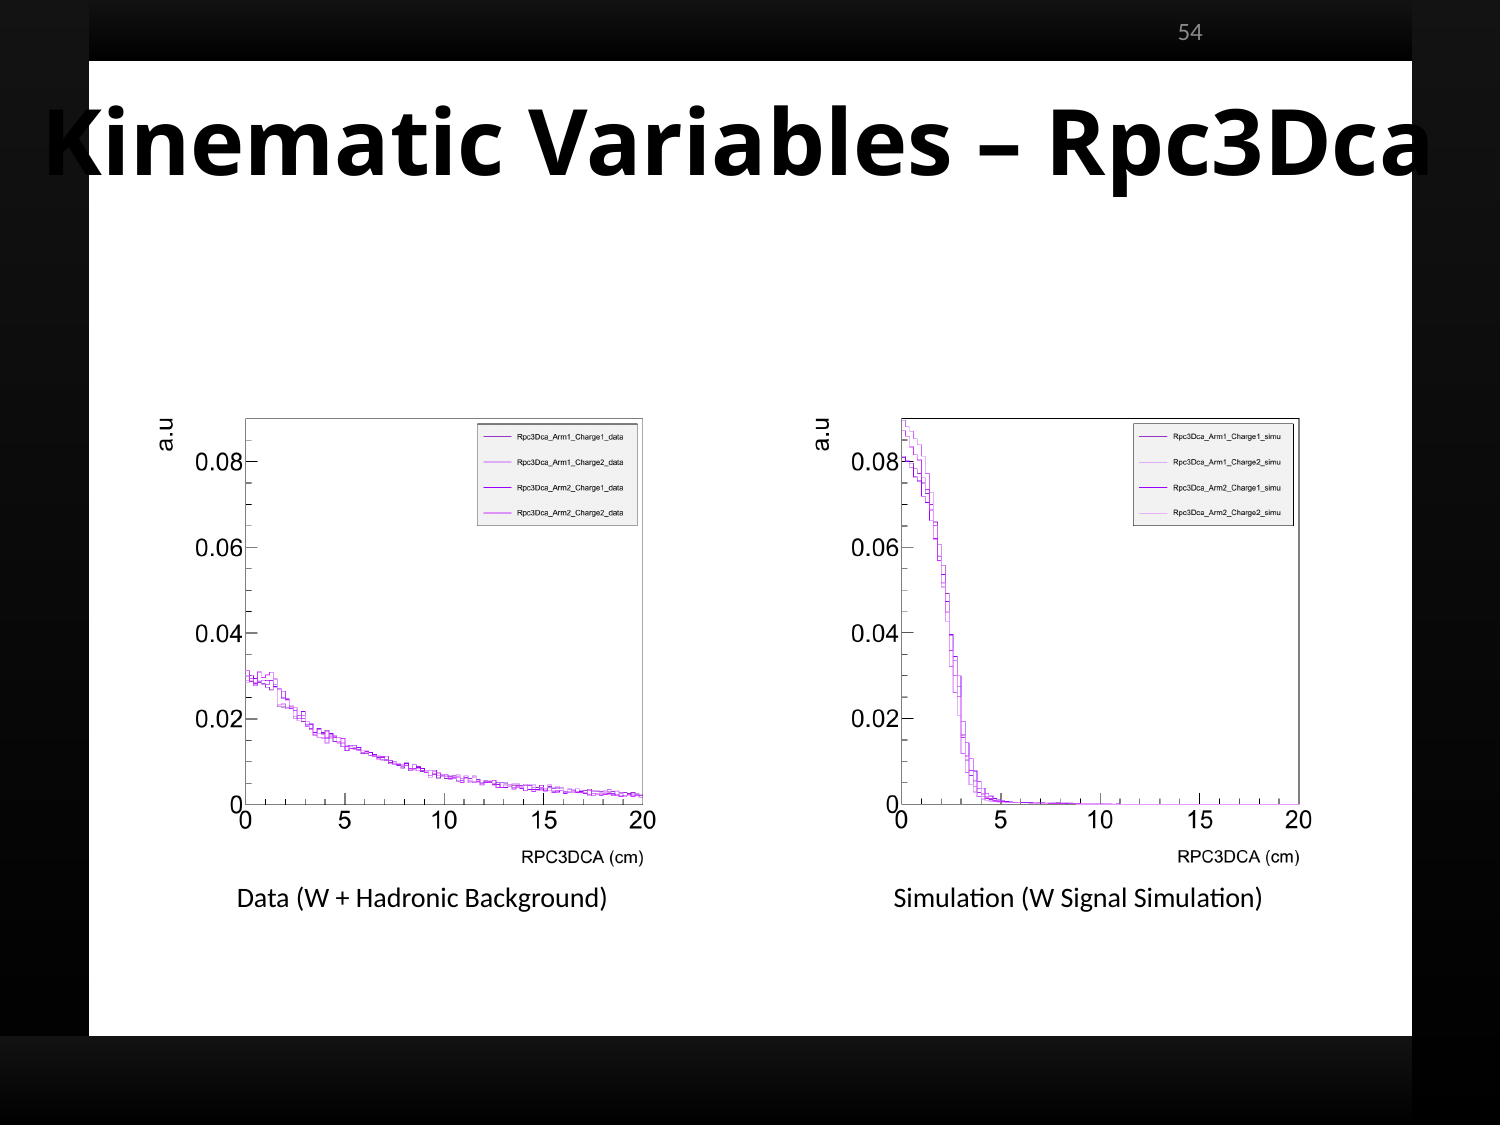

54
# Kinematic Variables – Rpc3Dca
Data (W + Hadronic Background)
Simulation (W Signal Simulation)